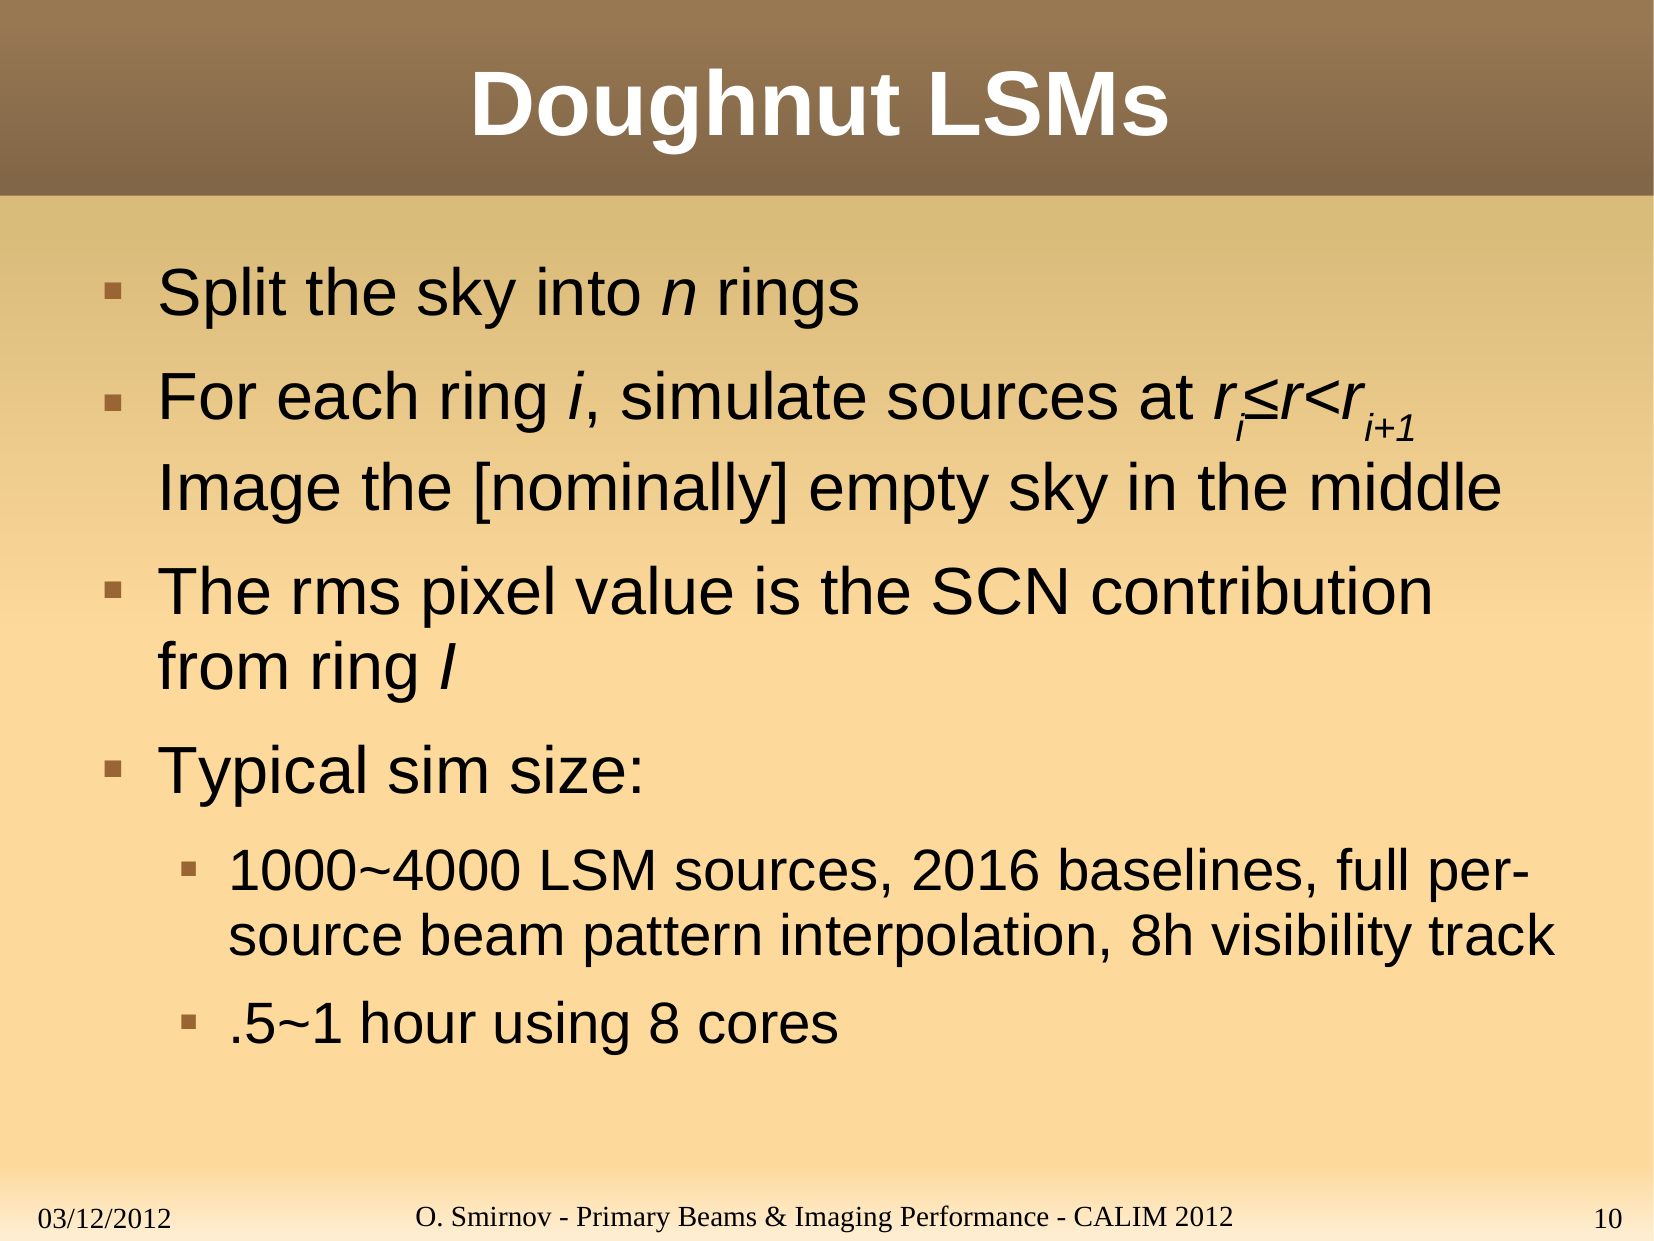

# Doughnut LSMs
Split the sky into n rings
For each ring i, simulate sources at ri≤r<ri+1 Image the [nominally] empty sky in the middle
The rms pixel value is the SCN contribution from ring I
Typical sim size:
1000~4000 LSM sources, 2016 baselines, full per-source beam pattern interpolation, 8h visibility track
.5~1 hour using 8 cores
O. Smirnov - Primary Beams & Imaging Performance - CALIM 2012
03/12/2012
10